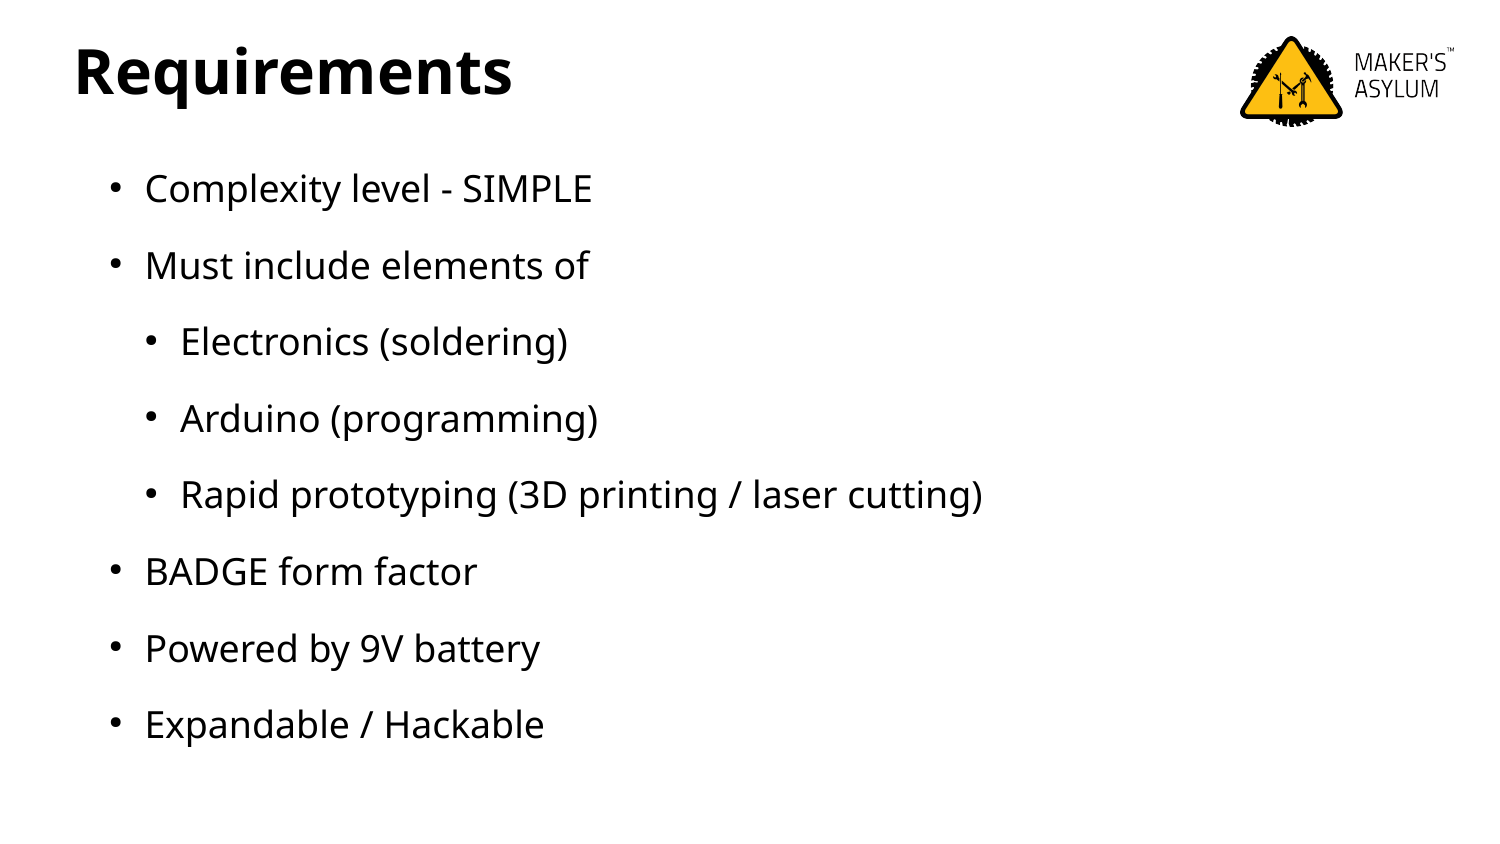

Requirements
Complexity level - SIMPLE
Must include elements of
Electronics (soldering)
Arduino (programming)
Rapid prototyping (3D printing / laser cutting)
BADGE form factor
Powered by 9V battery
Expandable / Hackable